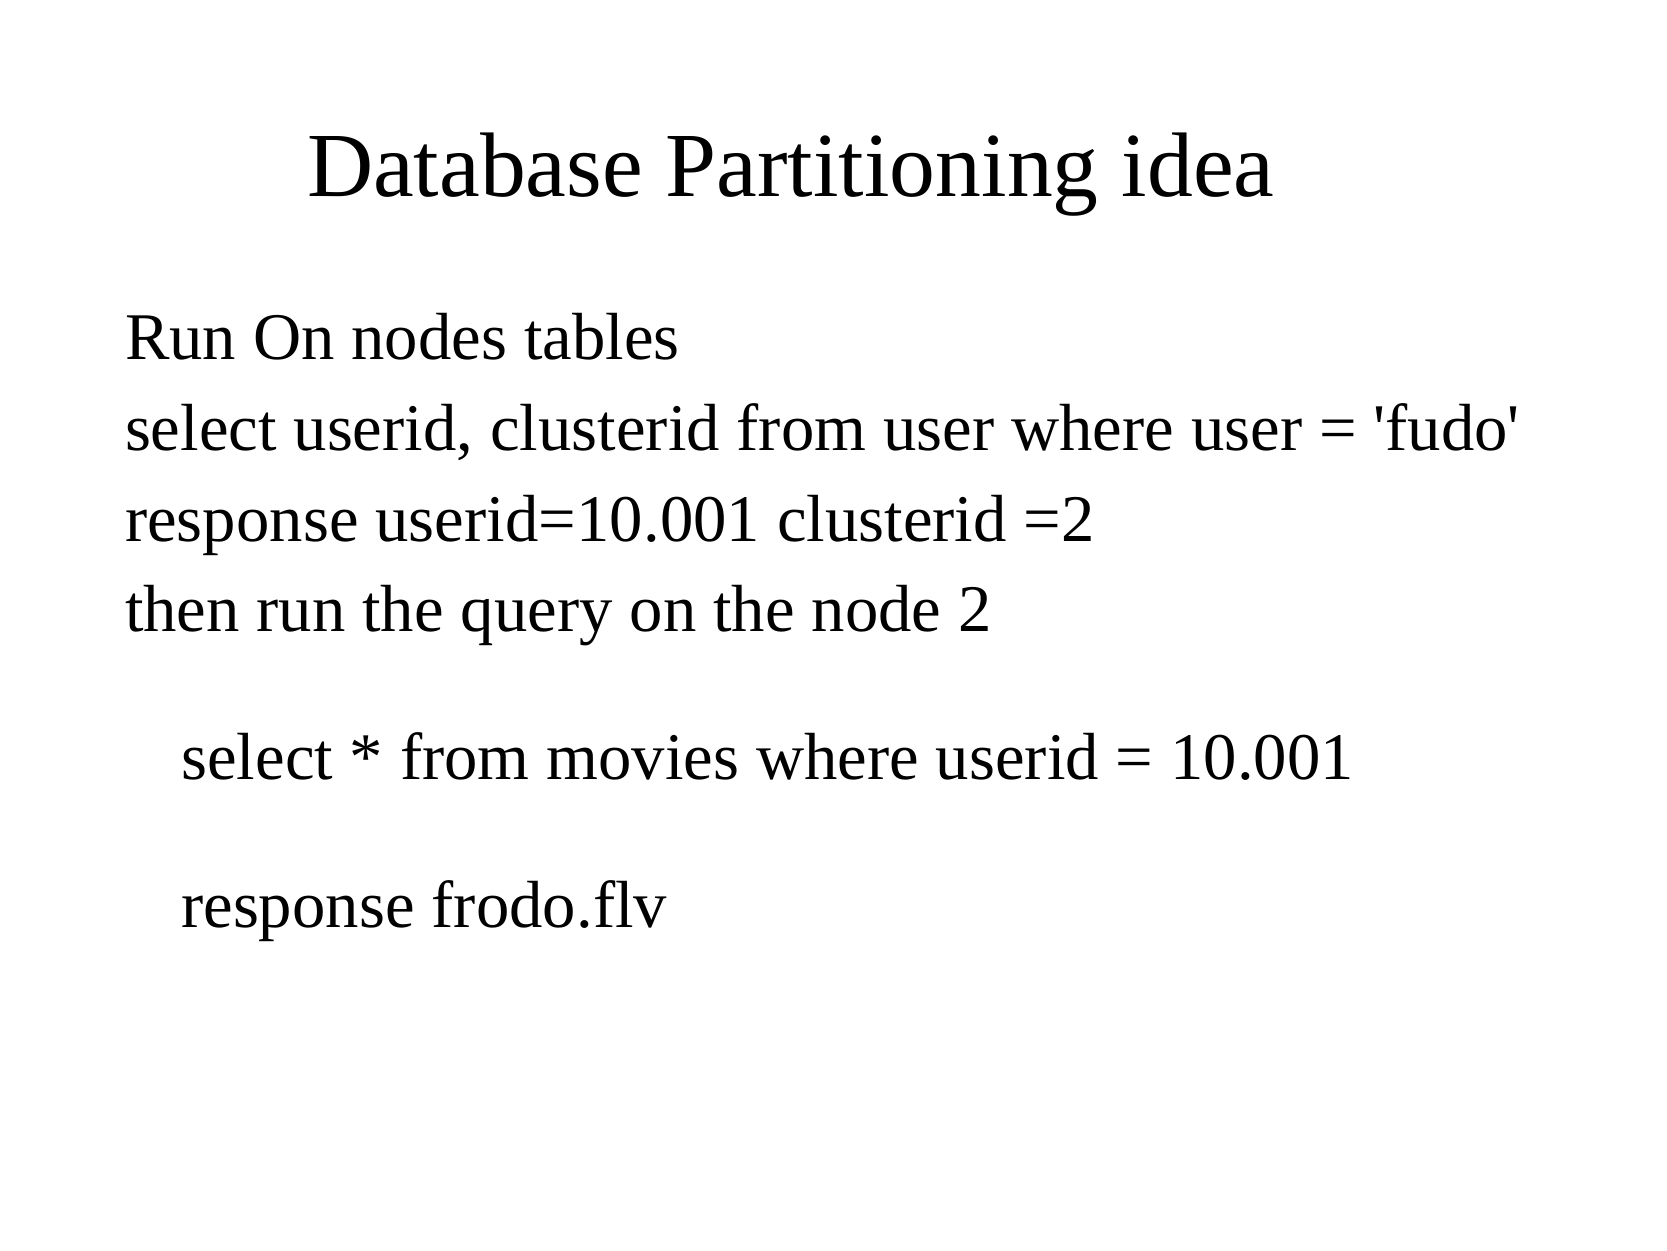

# Database Partitioning idea
Run On nodes tables
select userid, clusterid from user where user = 'fudo'
response userid=10.001 clusterid =2
then run the query on the node 2
select * from movies where userid = 10.001
response frodo.flv